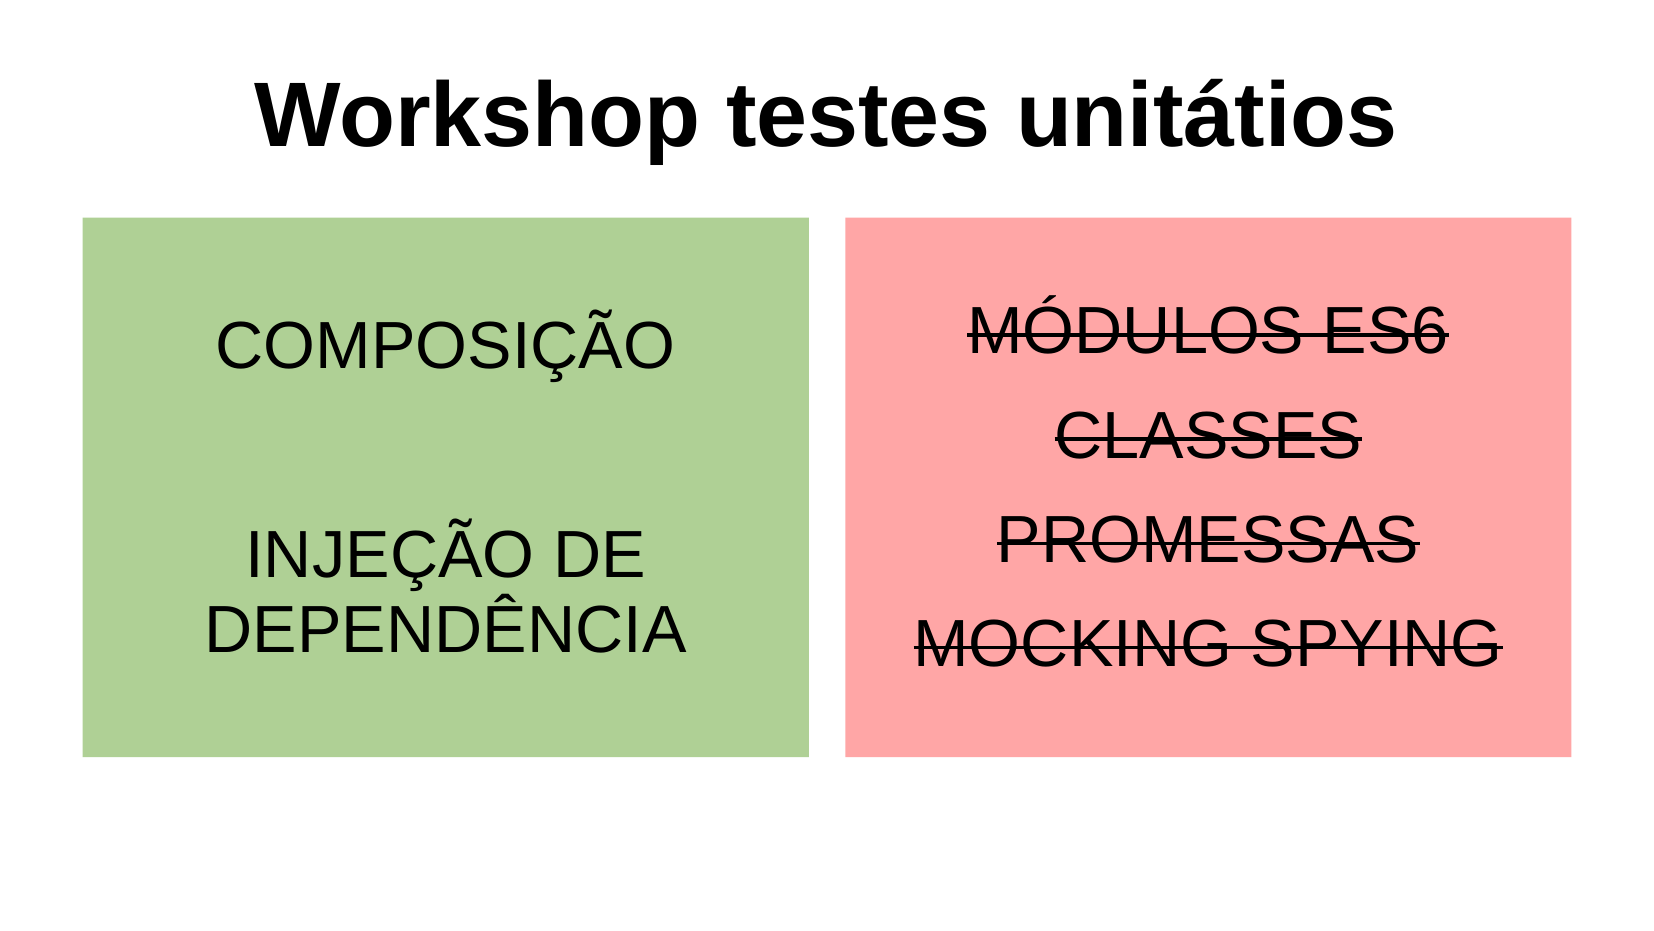

# Workshop testes unitátios
COMPOSIÇÃO
INJEÇÃO DE DEPENDÊNCIA
MÓDULOS ES6
CLASSES
PROMESSAS
MOCKING SPYING